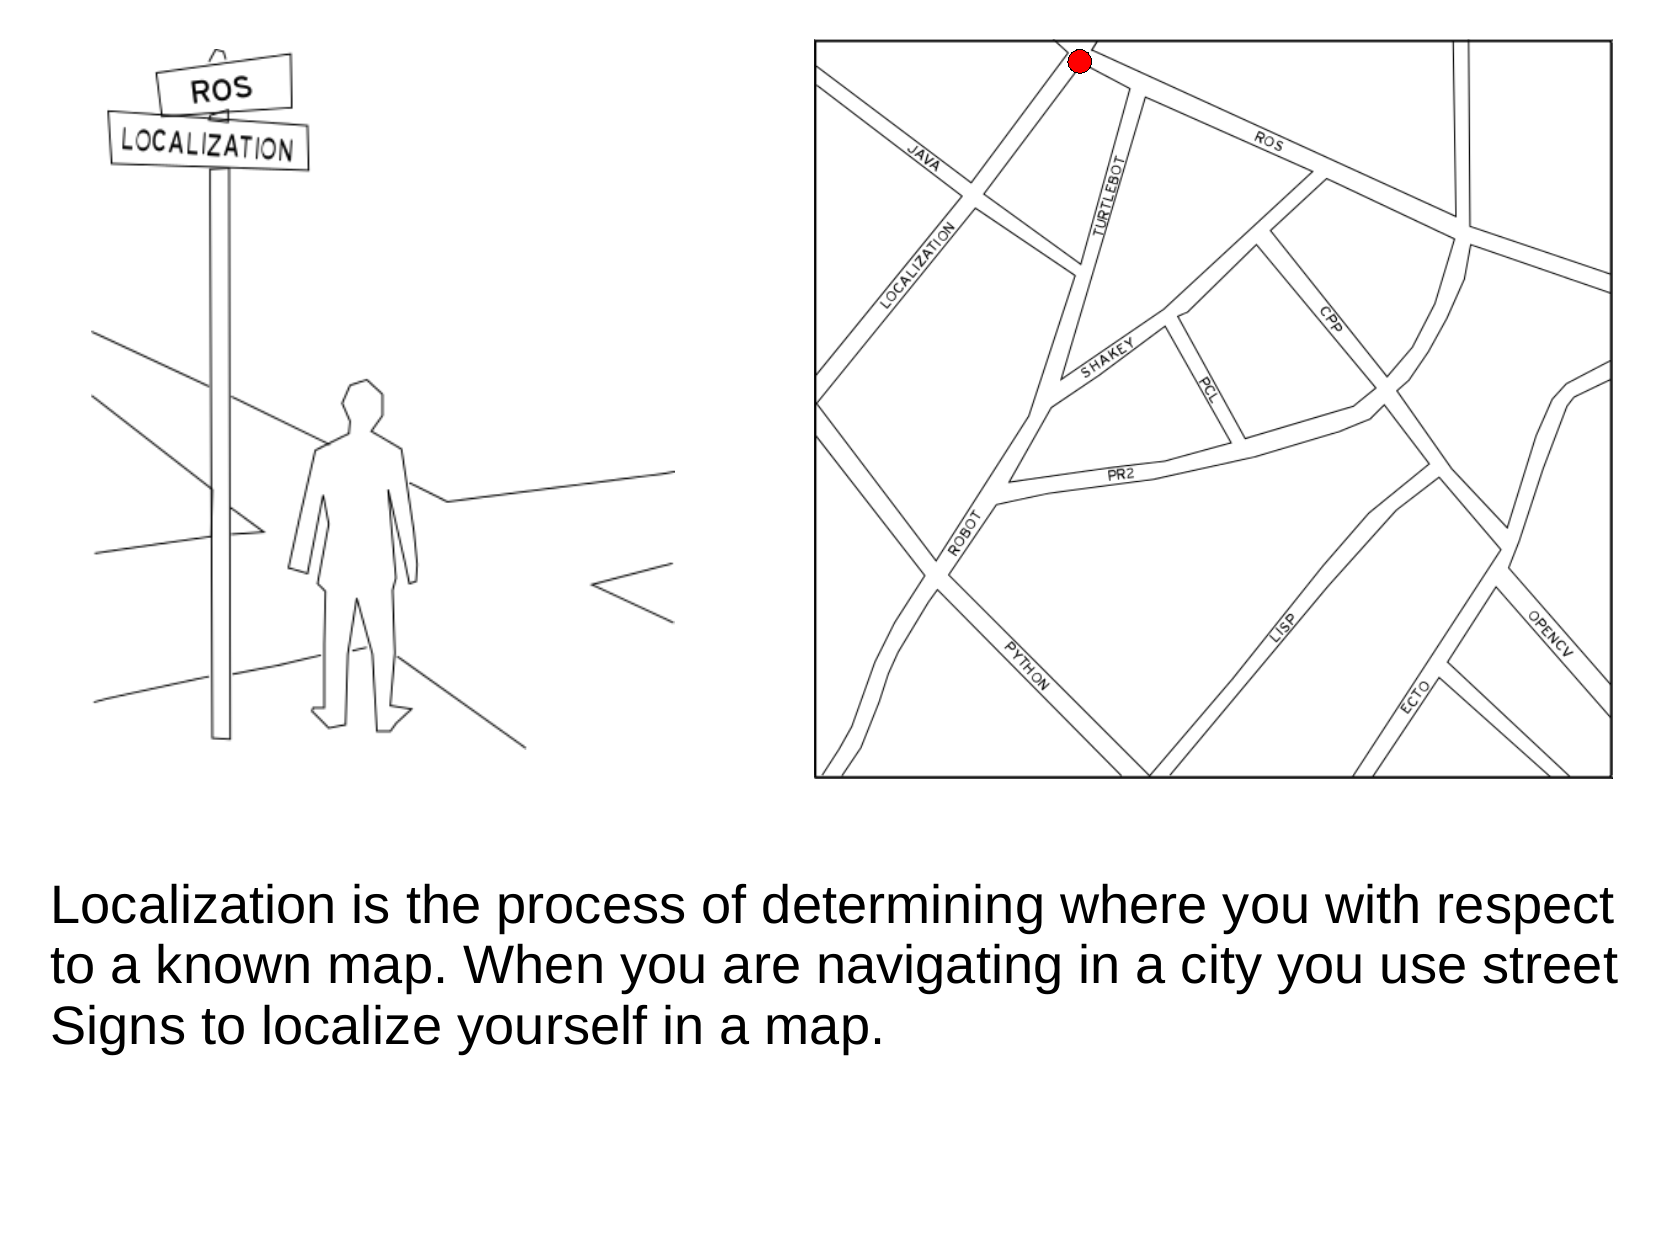

Localization is the process of determining where you with respect
to a known map. When you are navigating in a city you use street
Signs to localize yourself in a map.